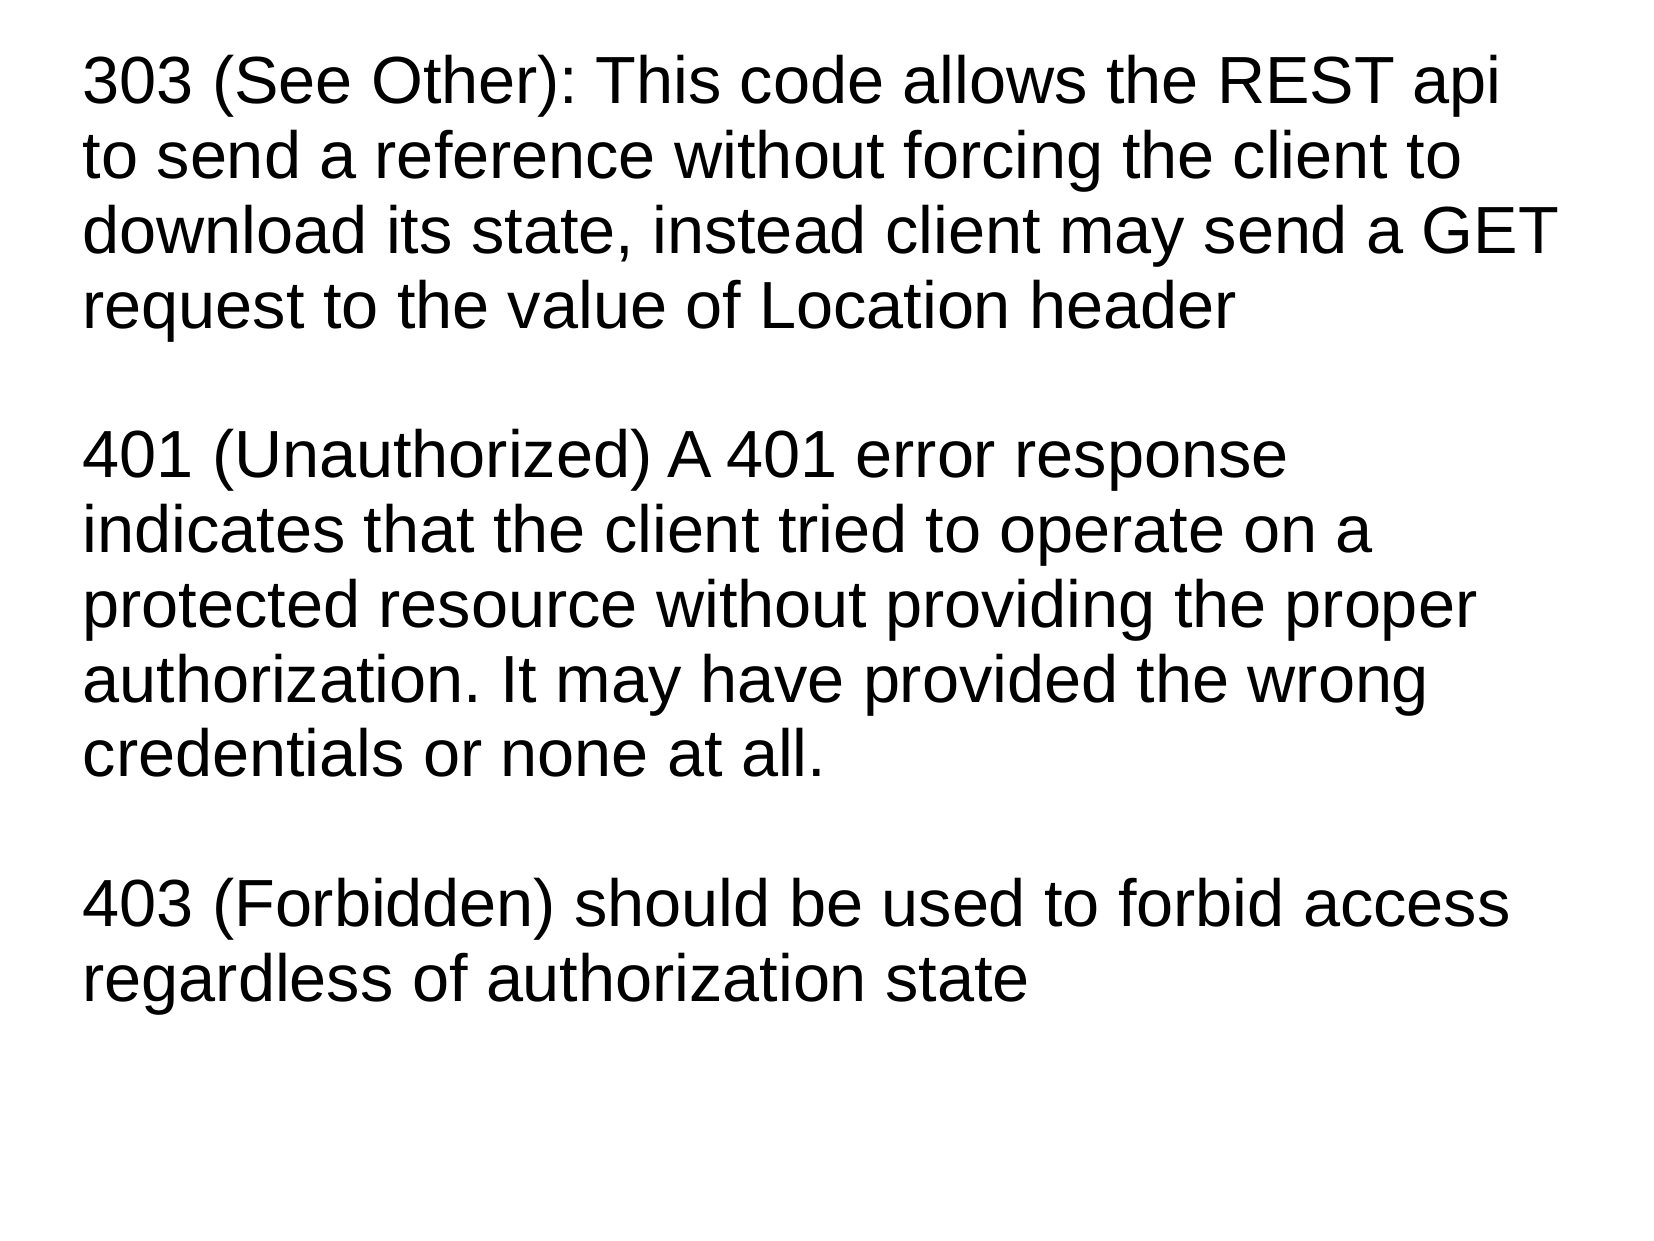

# 303 (See Other): This code allows the REST api to send a reference without forcing the client to download its state, instead client may send a GET request to the value of Location header
401 (Unauthorized) A 401 error response indicates that the client tried to operate on a protected resource without providing the proper authorization. It may have provided the wrong credentials or none at all.
403 (Forbidden) should be used to forbid access regardless of authorization state